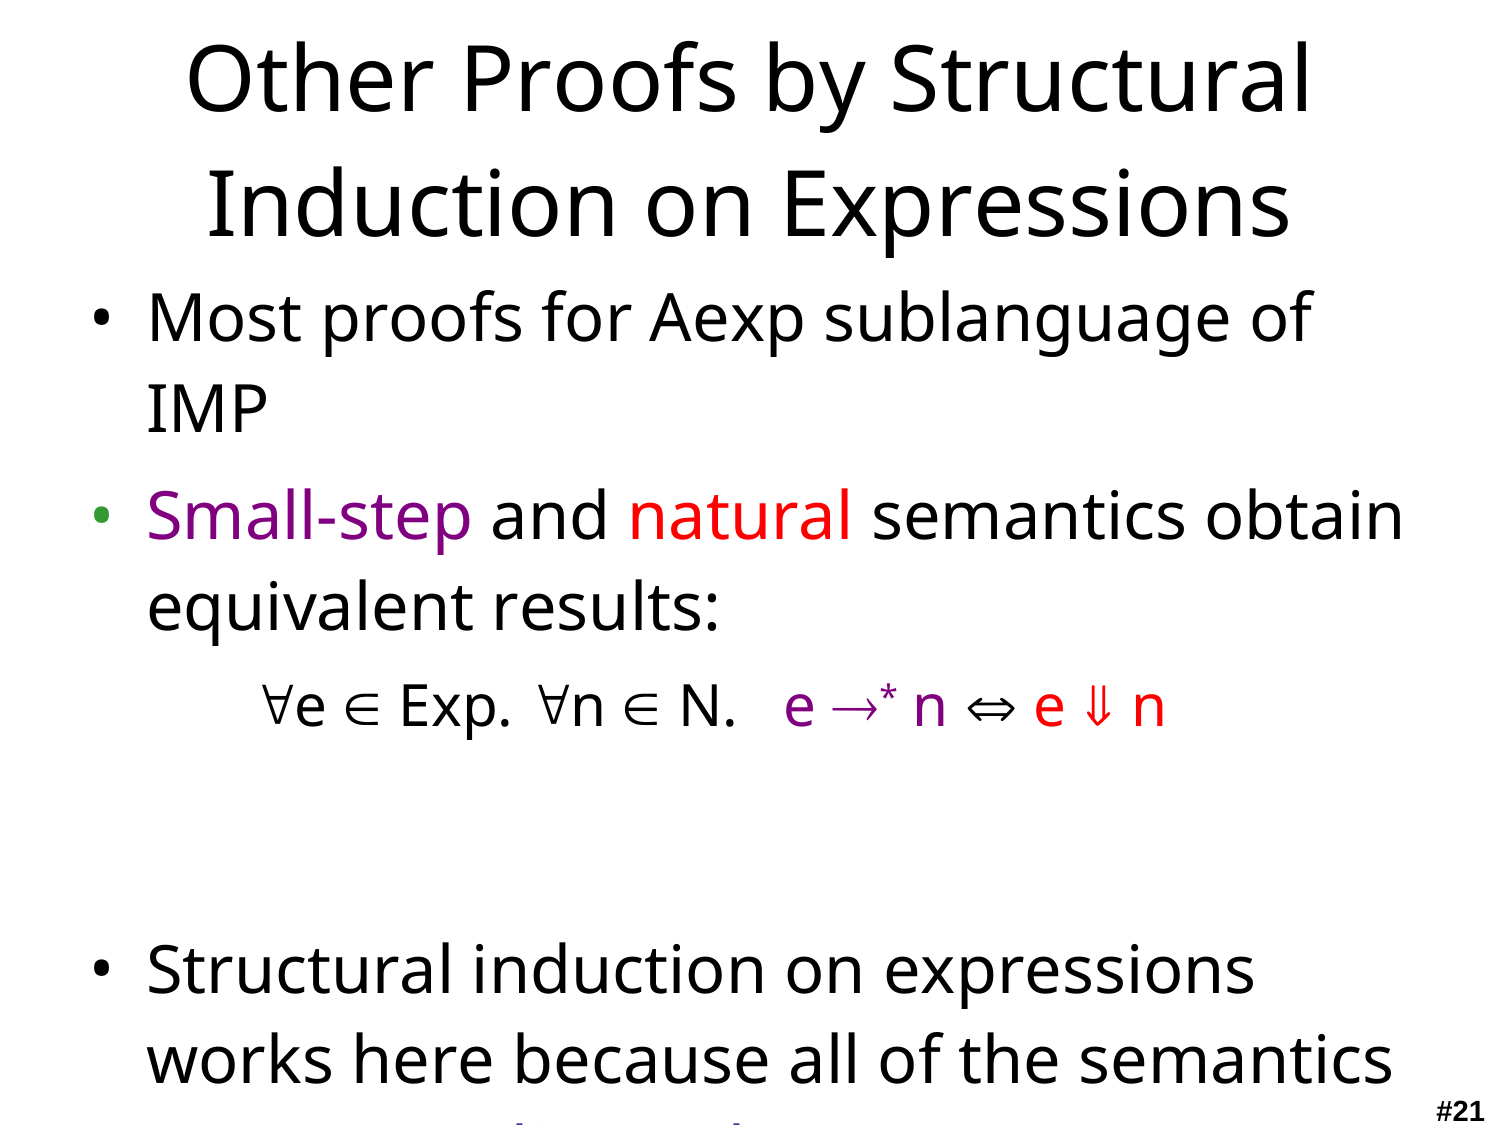

# Other Proofs by Structural Induction on Expressions
Most proofs for Aexp sublanguage of IMP
Small-step and natural semantics obtain equivalent results:
e  Exp. n  N. e * n  e  n
Structural induction on expressions works here because all of the semantics are syntax directed
21